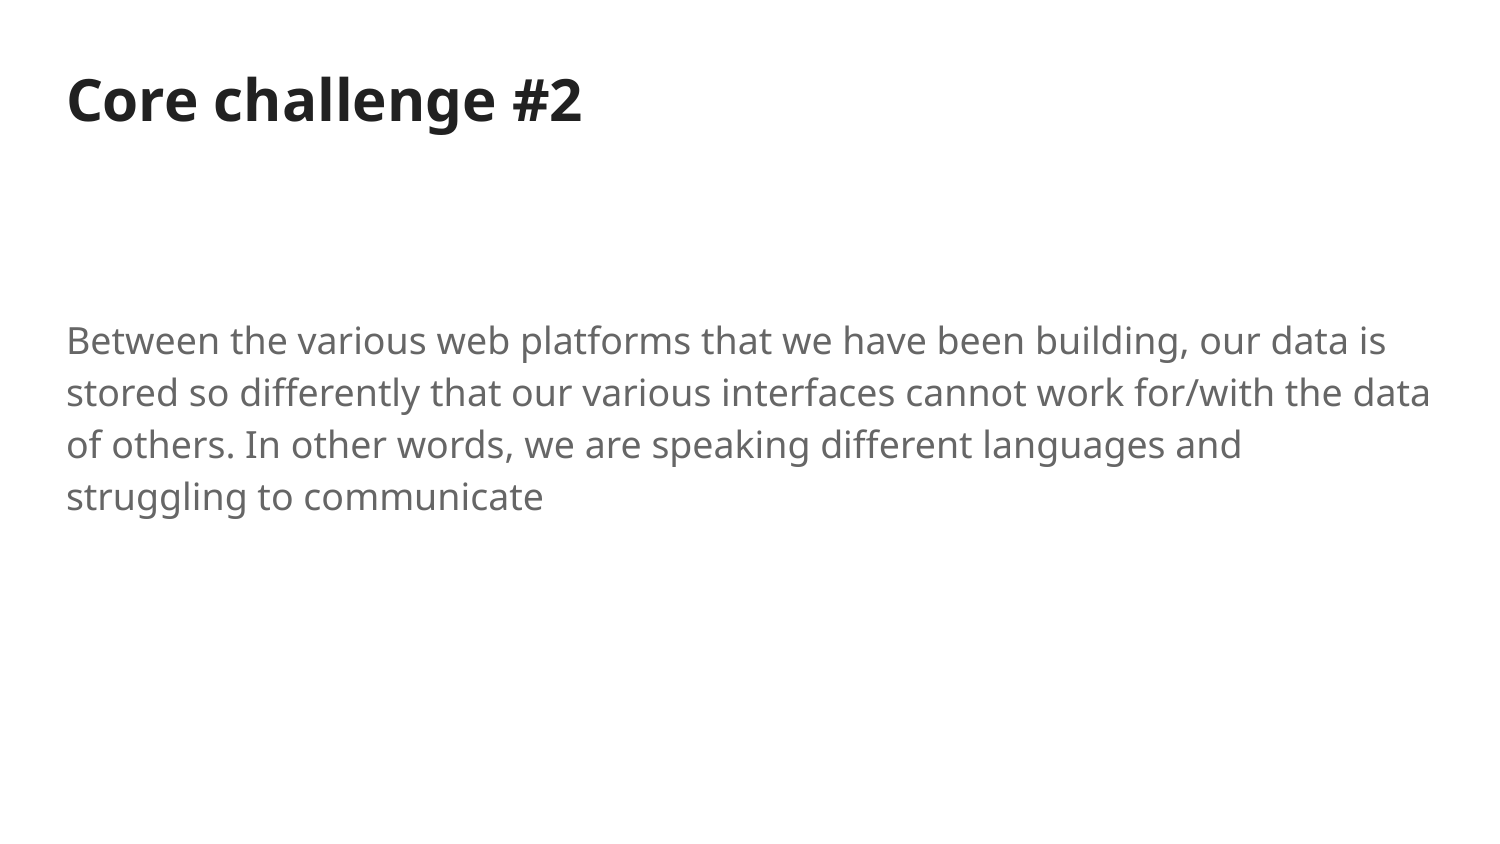

# Core challenge #2
Between the various web platforms that we have been building, our data is stored so differently that our various interfaces cannot work for/with the data of others. In other words, we are speaking different languages and struggling to communicate